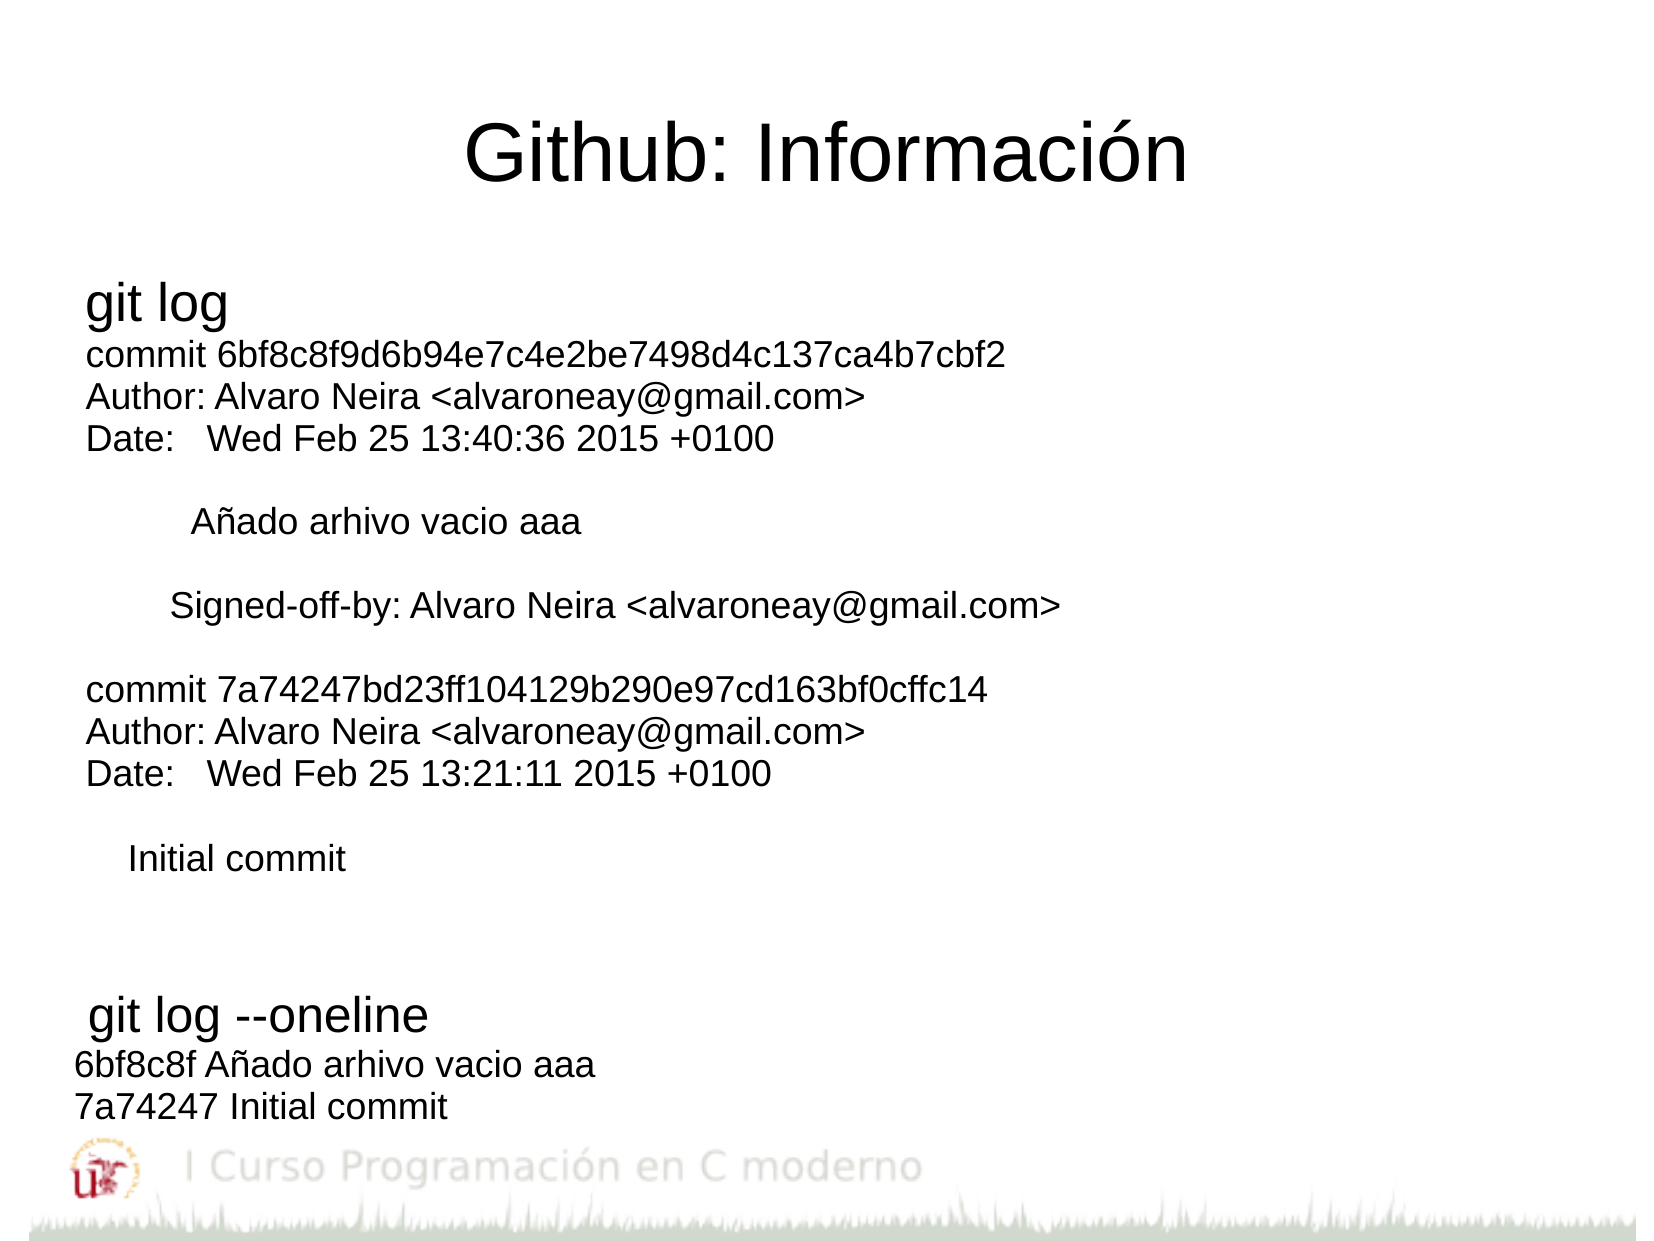

# Github: Información
git log
commit 6bf8c8f9d6b94e7c4e2be7498d4c137ca4b7cbf2
Author: Alvaro Neira <alvaroneay@gmail.com>
Date: Wed Feb 25 13:40:36 2015 +0100
 Añado arhivo vacio aaa
 Signed-off-by: Alvaro Neira <alvaroneay@gmail.com>
commit 7a74247bd23ff104129b290e97cd163bf0cffc14
Author: Alvaro Neira <alvaroneay@gmail.com>
Date: Wed Feb 25 13:21:11 2015 +0100
 Initial commit
 git log --oneline
6bf8c8f Añado arhivo vacio aaa
7a74247 Initial commit